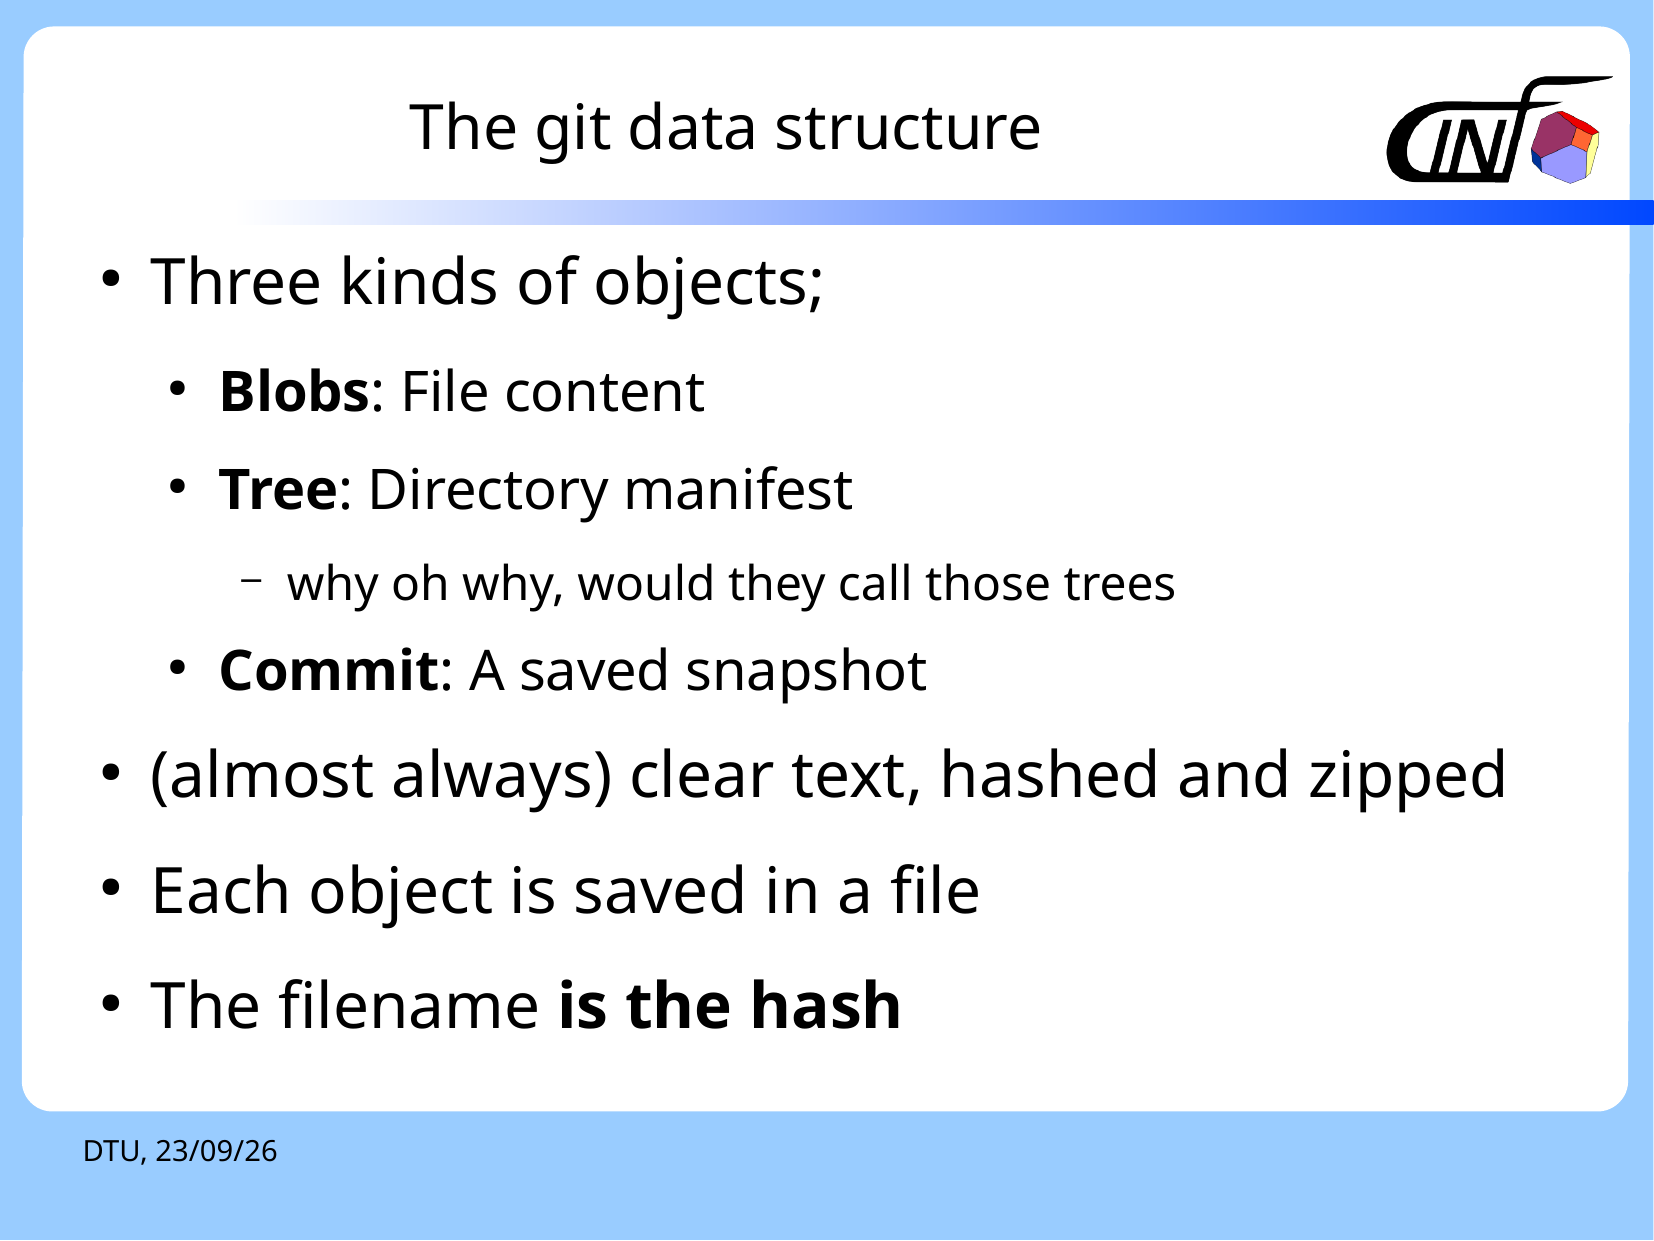

# The git data structure
Three kinds of objects;
Blobs: File content
Tree: Directory manifest
why oh why, would they call those trees
Commit: A saved snapshot
(almost always) clear text, hashed and zipped
Each object is saved in a file
The filename is the hash